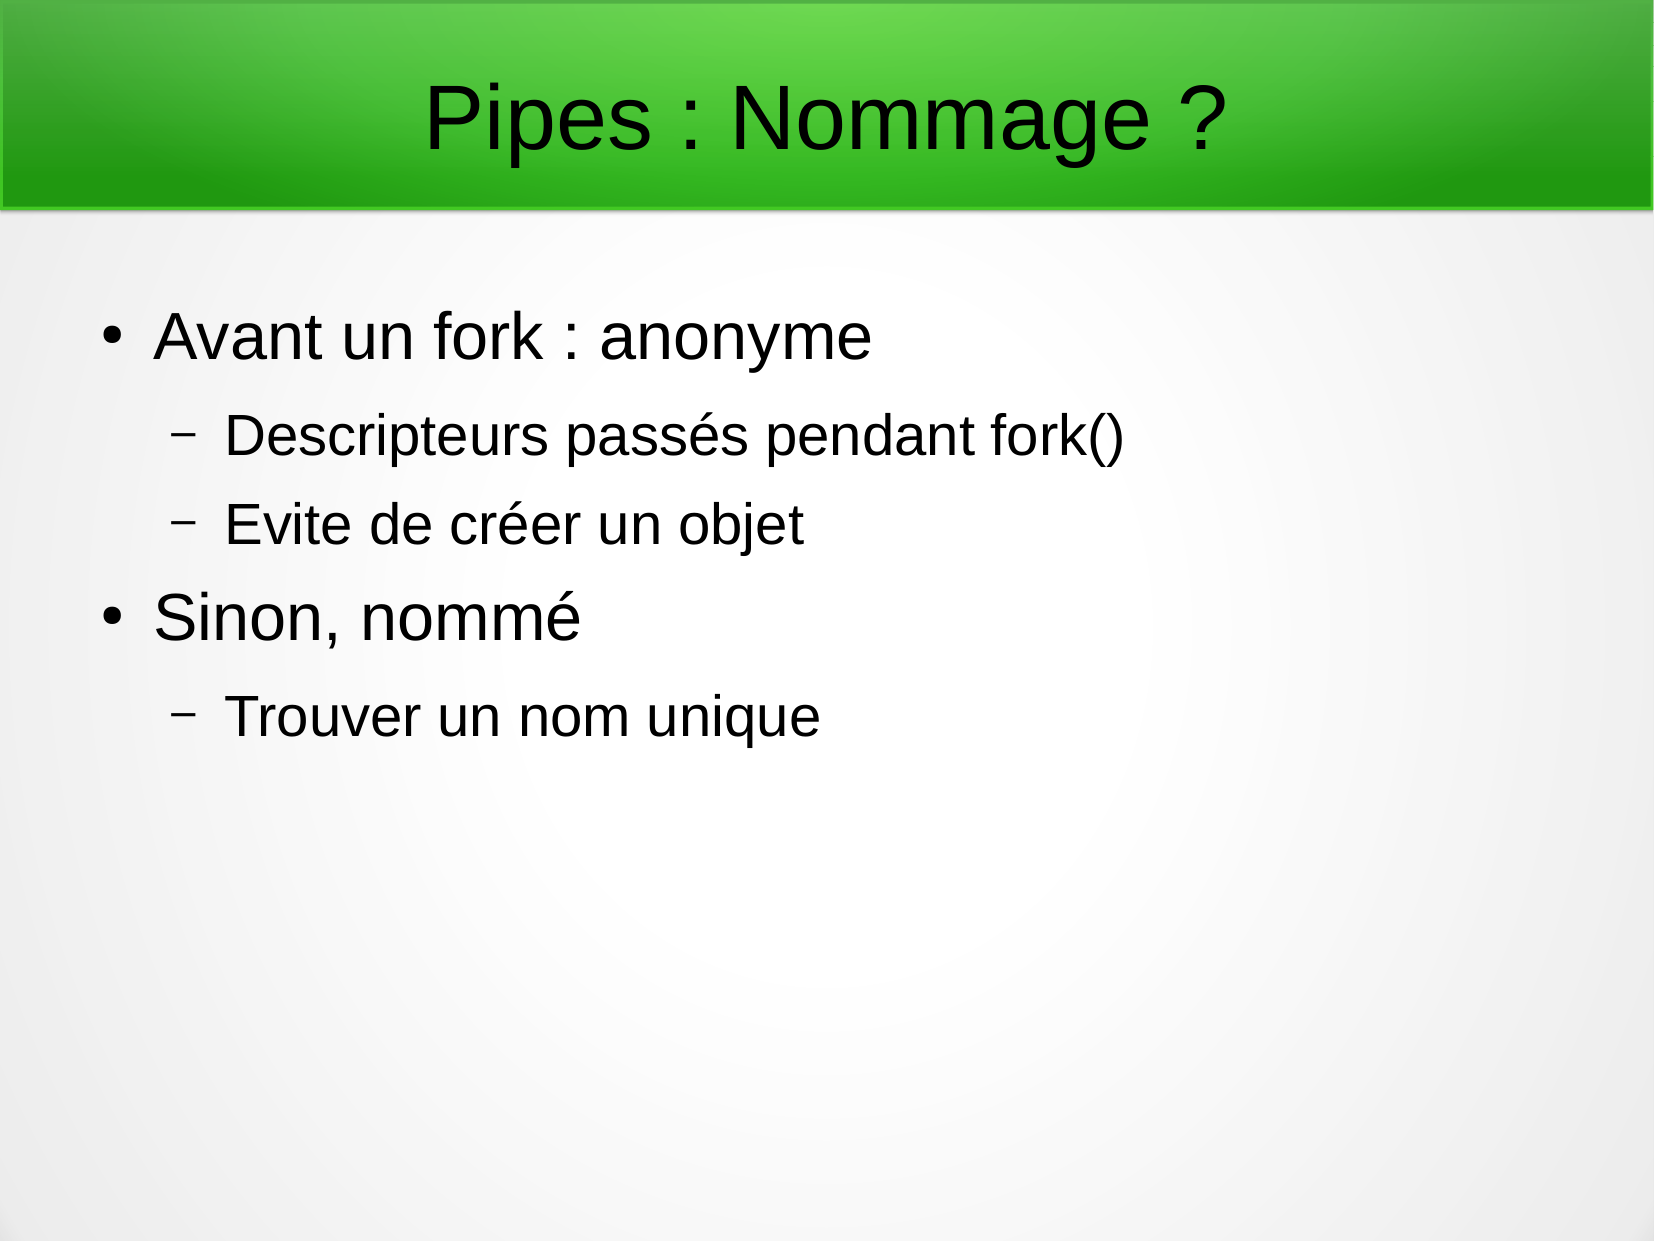

# Pipes : Nommage ?
Avant un fork : anonyme
Descripteurs passés pendant fork()
Evite de créer un objet
Sinon, nommé
Trouver un nom unique